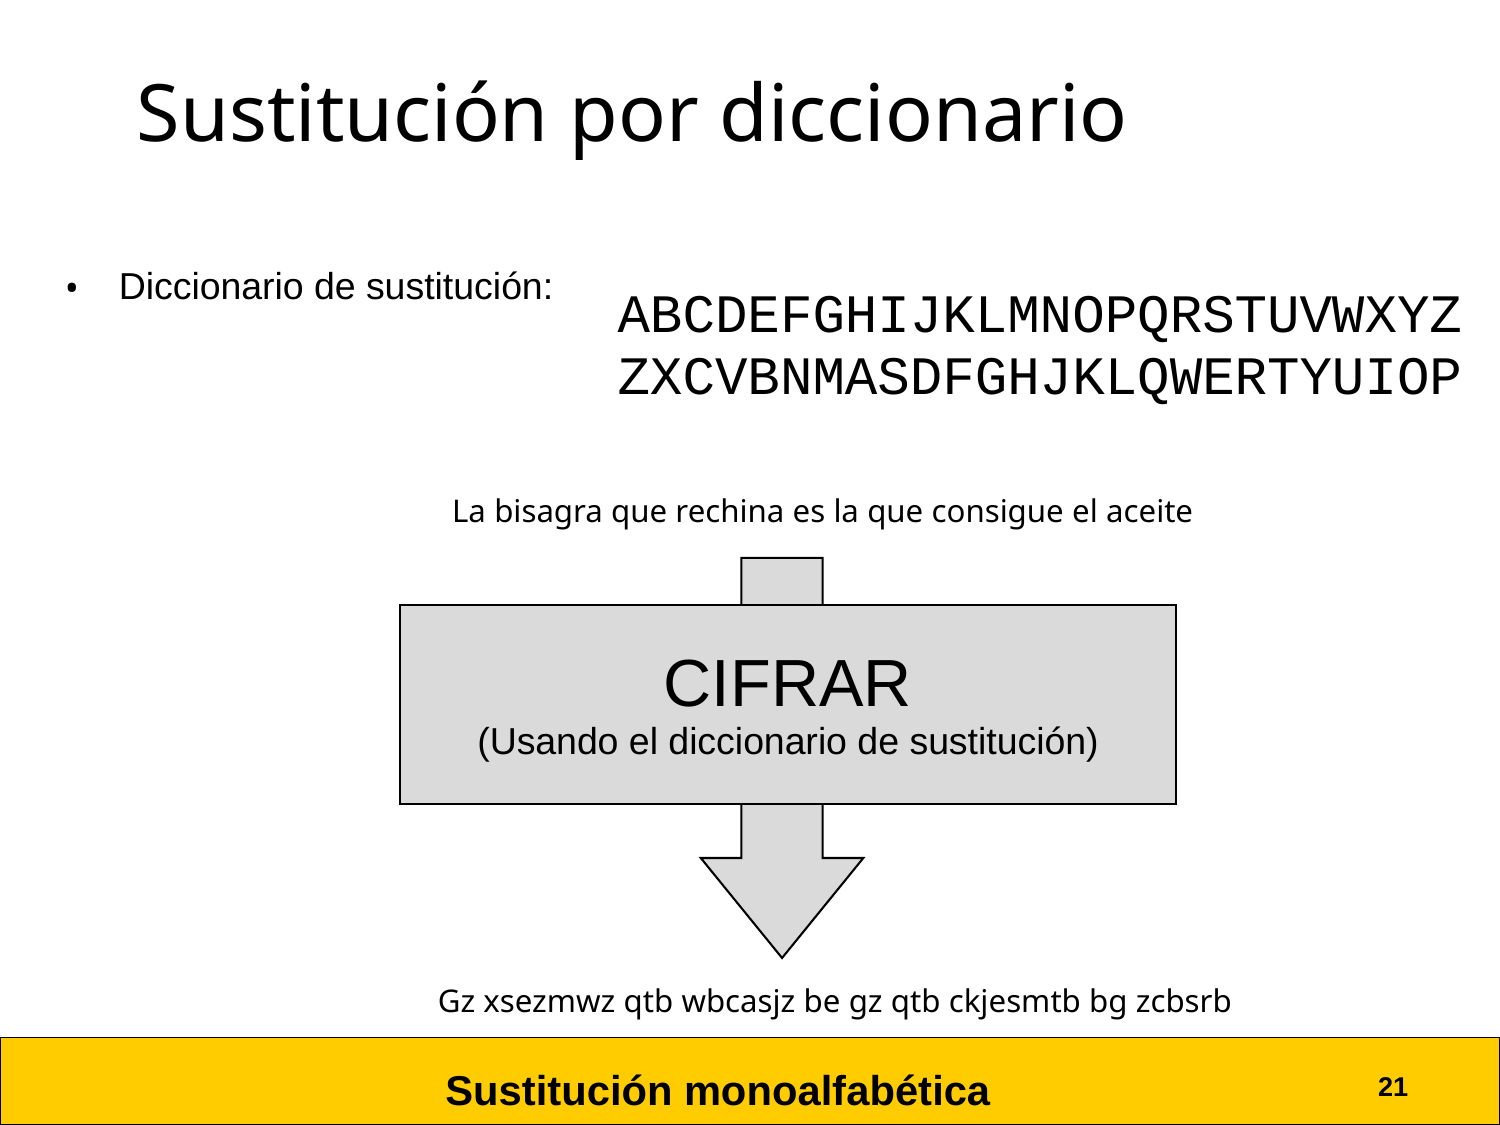

# Sustitución por diccionario
Diccionario de sustitución:
ABCDEFGHIJKLMNOPQRSTUVWXYZ
ZXCVBNMASDFGHJKLQWERTYUIOP
La bisagra que rechina es la que consigue el aceite
CIFRAR
(Usando el diccionario de sustitución)
Gz xsezmwz qtb wbcasjz be gz qtb ckjesmtb bg zcbsrb
Sustitución monoalfabética